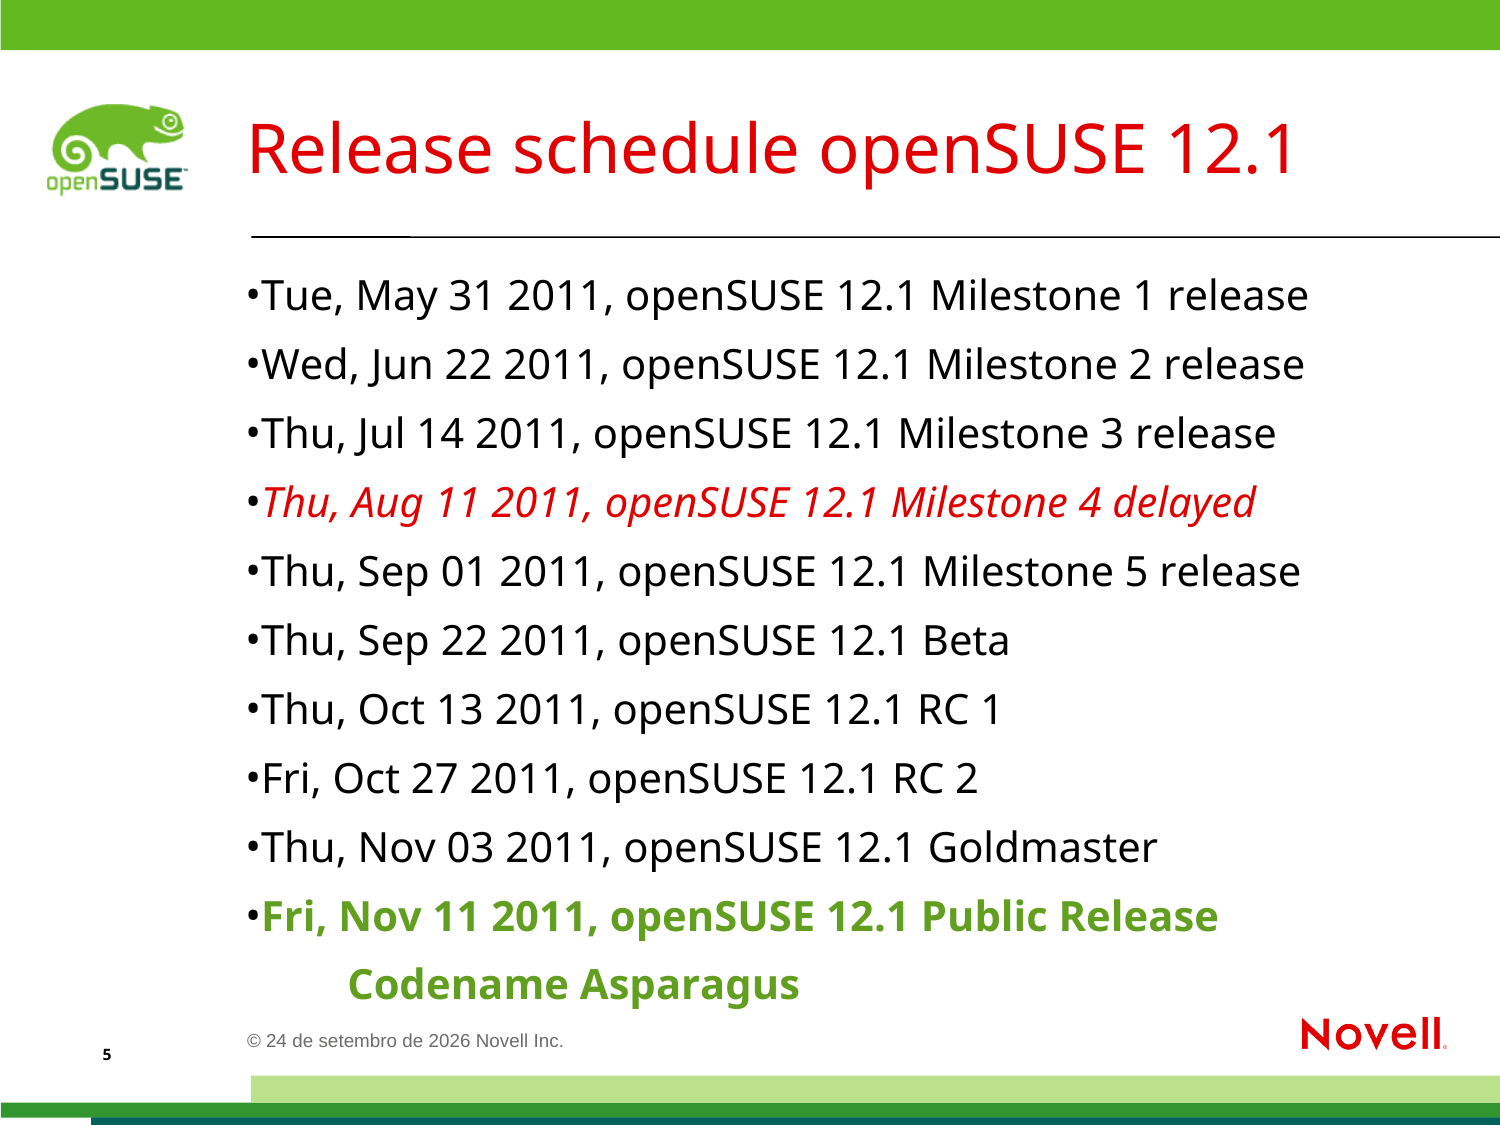

# Release schedule openSUSE 12.1
Tue, May 31 2011, openSUSE 12.1 Milestone 1 release
Wed, Jun 22 2011, openSUSE 12.1 Milestone 2 release
Thu, Jul 14 2011, openSUSE 12.1 Milestone 3 release
Thu, Aug 11 2011, openSUSE 12.1 Milestone 4 delayed
Thu, Sep 01 2011, openSUSE 12.1 Milestone 5 release
Thu, Sep 22 2011, openSUSE 12.1 Beta
Thu, Oct 13 2011, openSUSE 12.1 RC 1
Fri, Oct 27 2011, openSUSE 12.1 RC 2
Thu, Nov 03 2011, openSUSE 12.1 Goldmaster
Fri, Nov 11 2011, openSUSE 12.1 Public Release
Codename Asparagus